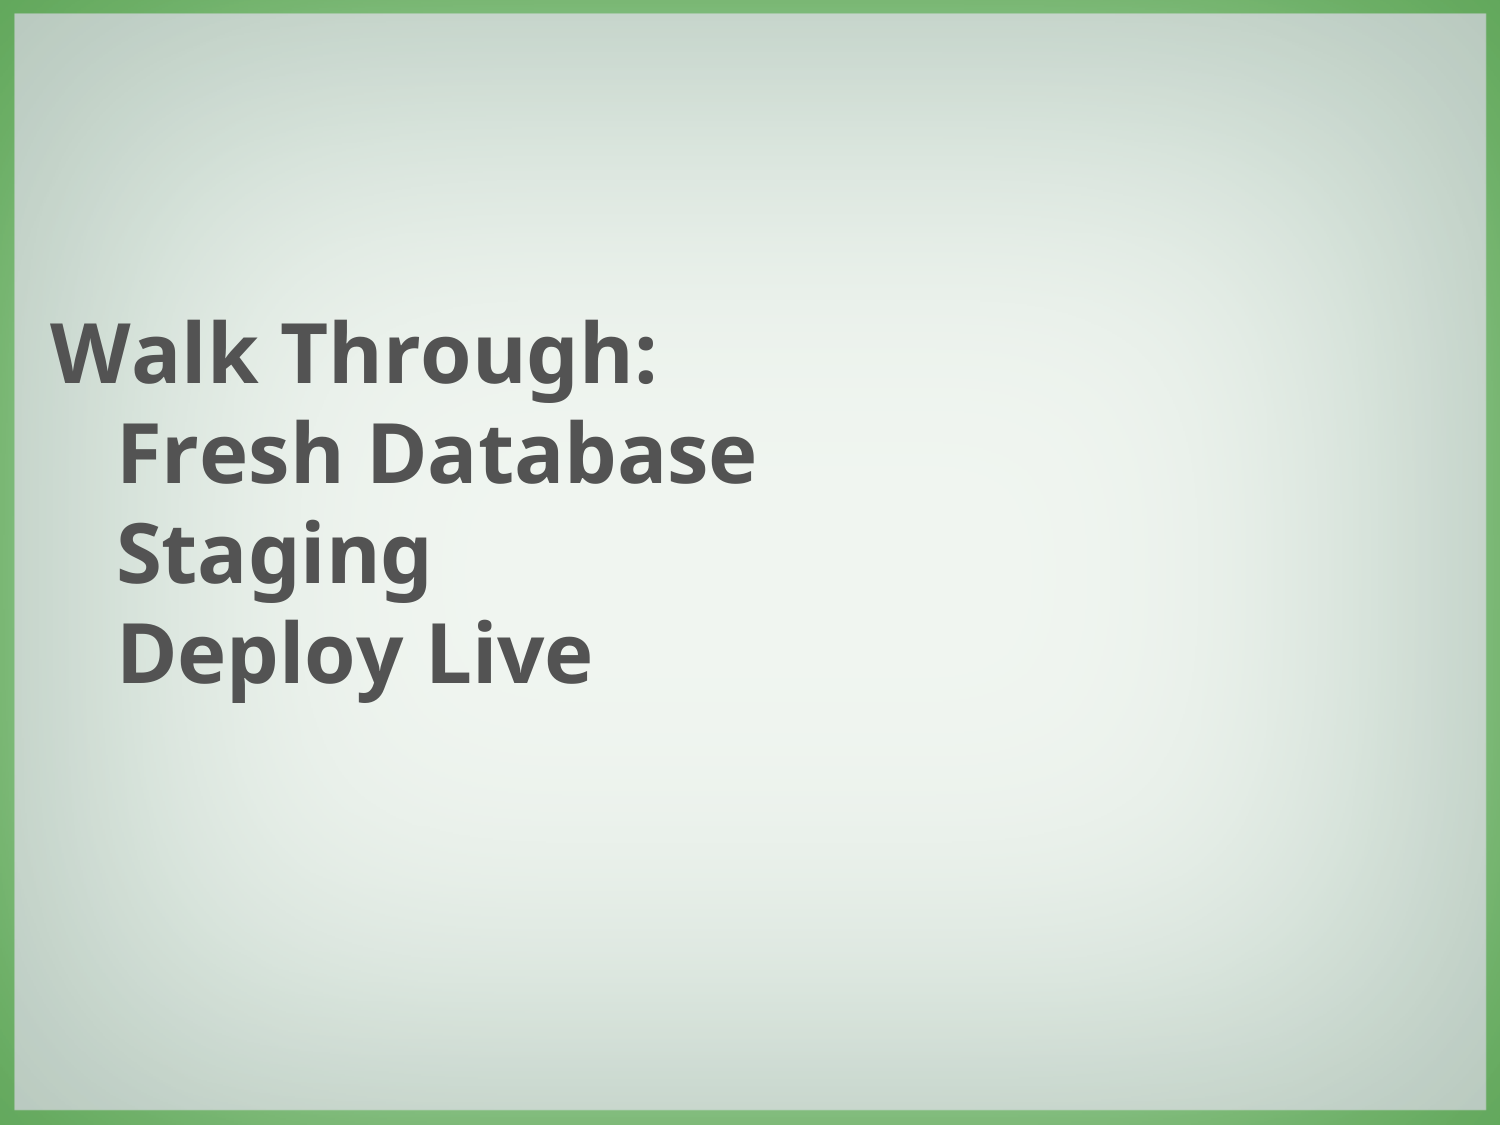

# Walk Through: Fresh Database Staging Deploy Live